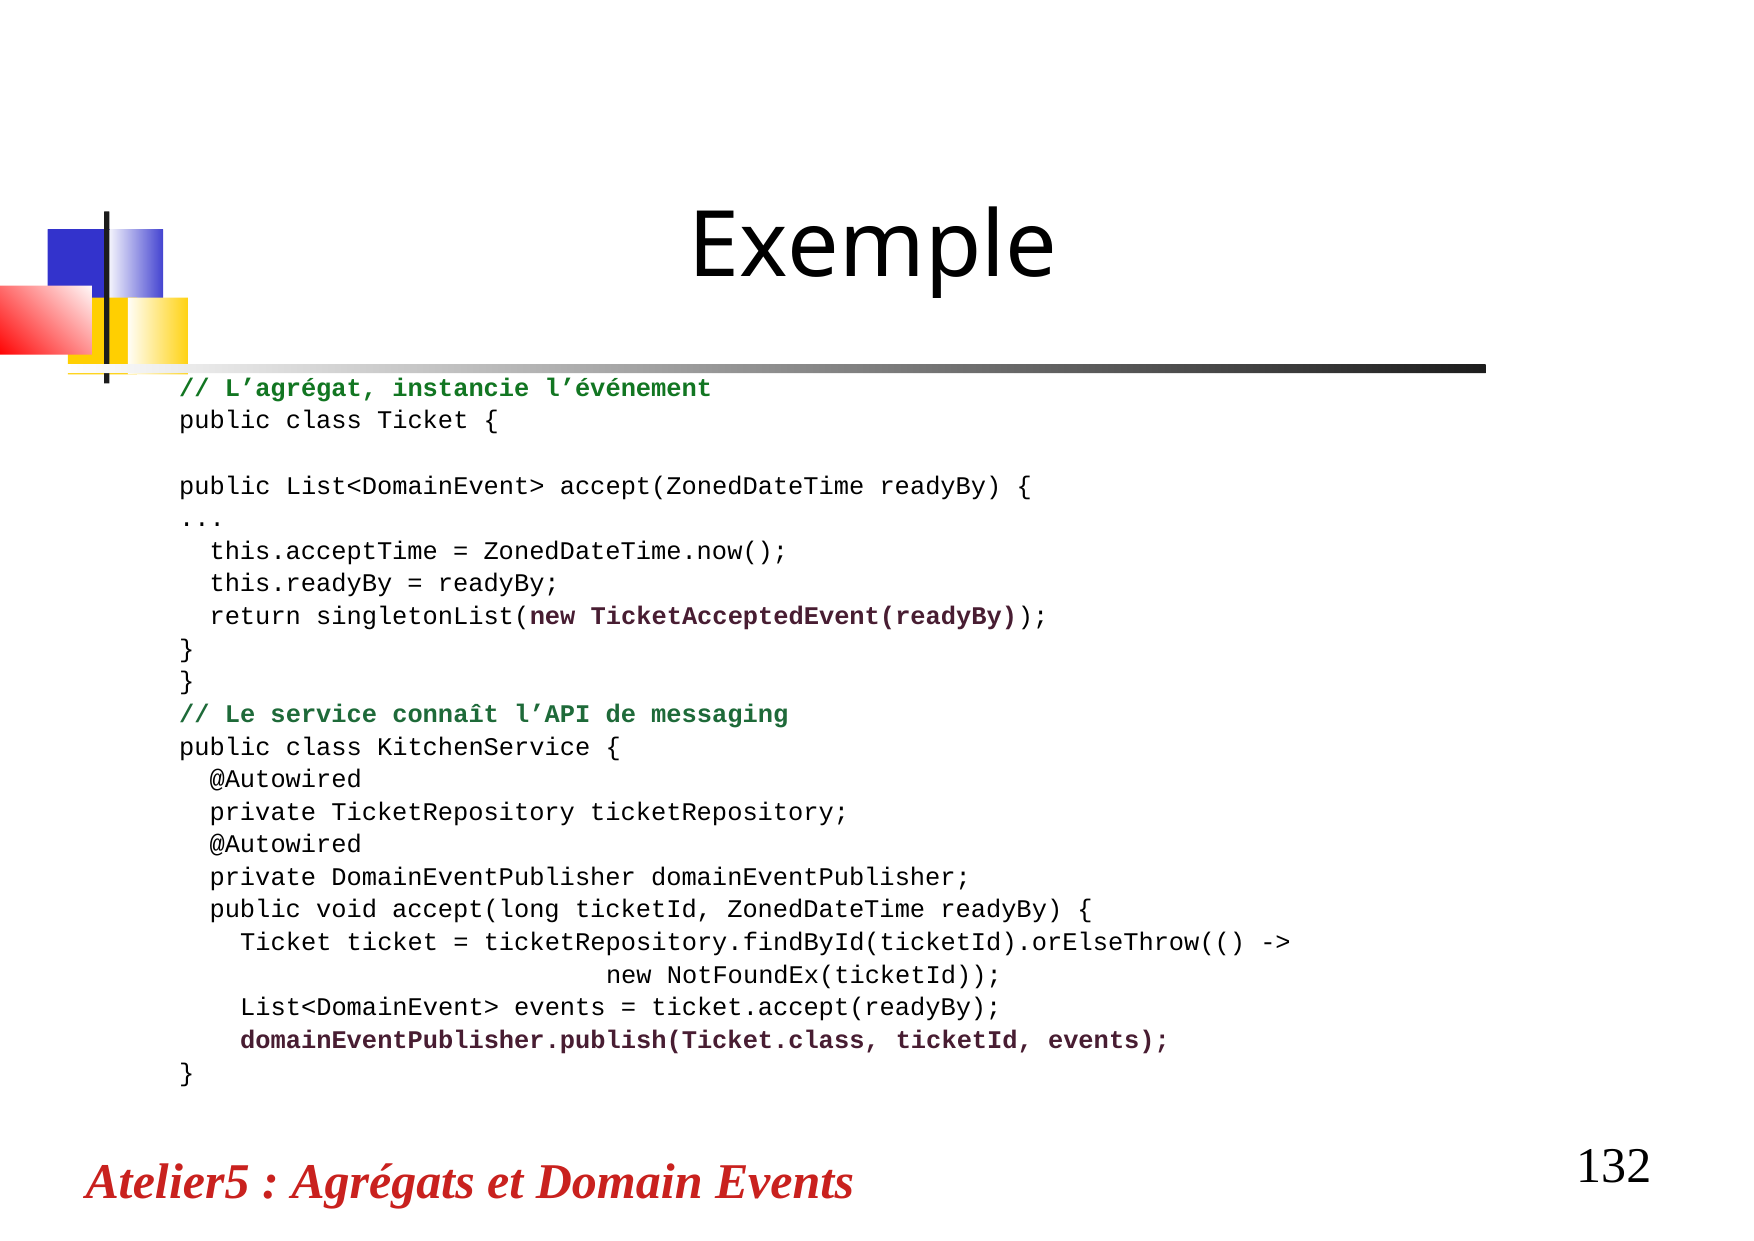

# Exemple
// L’agrégat, instancie l’événement
public class Ticket {
public List<DomainEvent> accept(ZonedDateTime readyBy) {
...
 this.acceptTime = ZonedDateTime.now();
 this.readyBy = readyBy;
 return singletonList(new TicketAcceptedEvent(readyBy));
}
}
// Le service connaît l’API de messaging
public class KitchenService {
 @Autowired
 private TicketRepository ticketRepository;
 @Autowired
 private DomainEventPublisher domainEventPublisher;
 public void accept(long ticketId, ZonedDateTime readyBy) {
 Ticket ticket = ticketRepository.findById(ticketId).orElseThrow(() ->
 new NotFoundEx(ticketId));
 List<DomainEvent> events = ticket.accept(readyBy);
 domainEventPublisher.publish(Ticket.class, ticketId, events);
}
Atelier5 : Agrégats et Domain Events